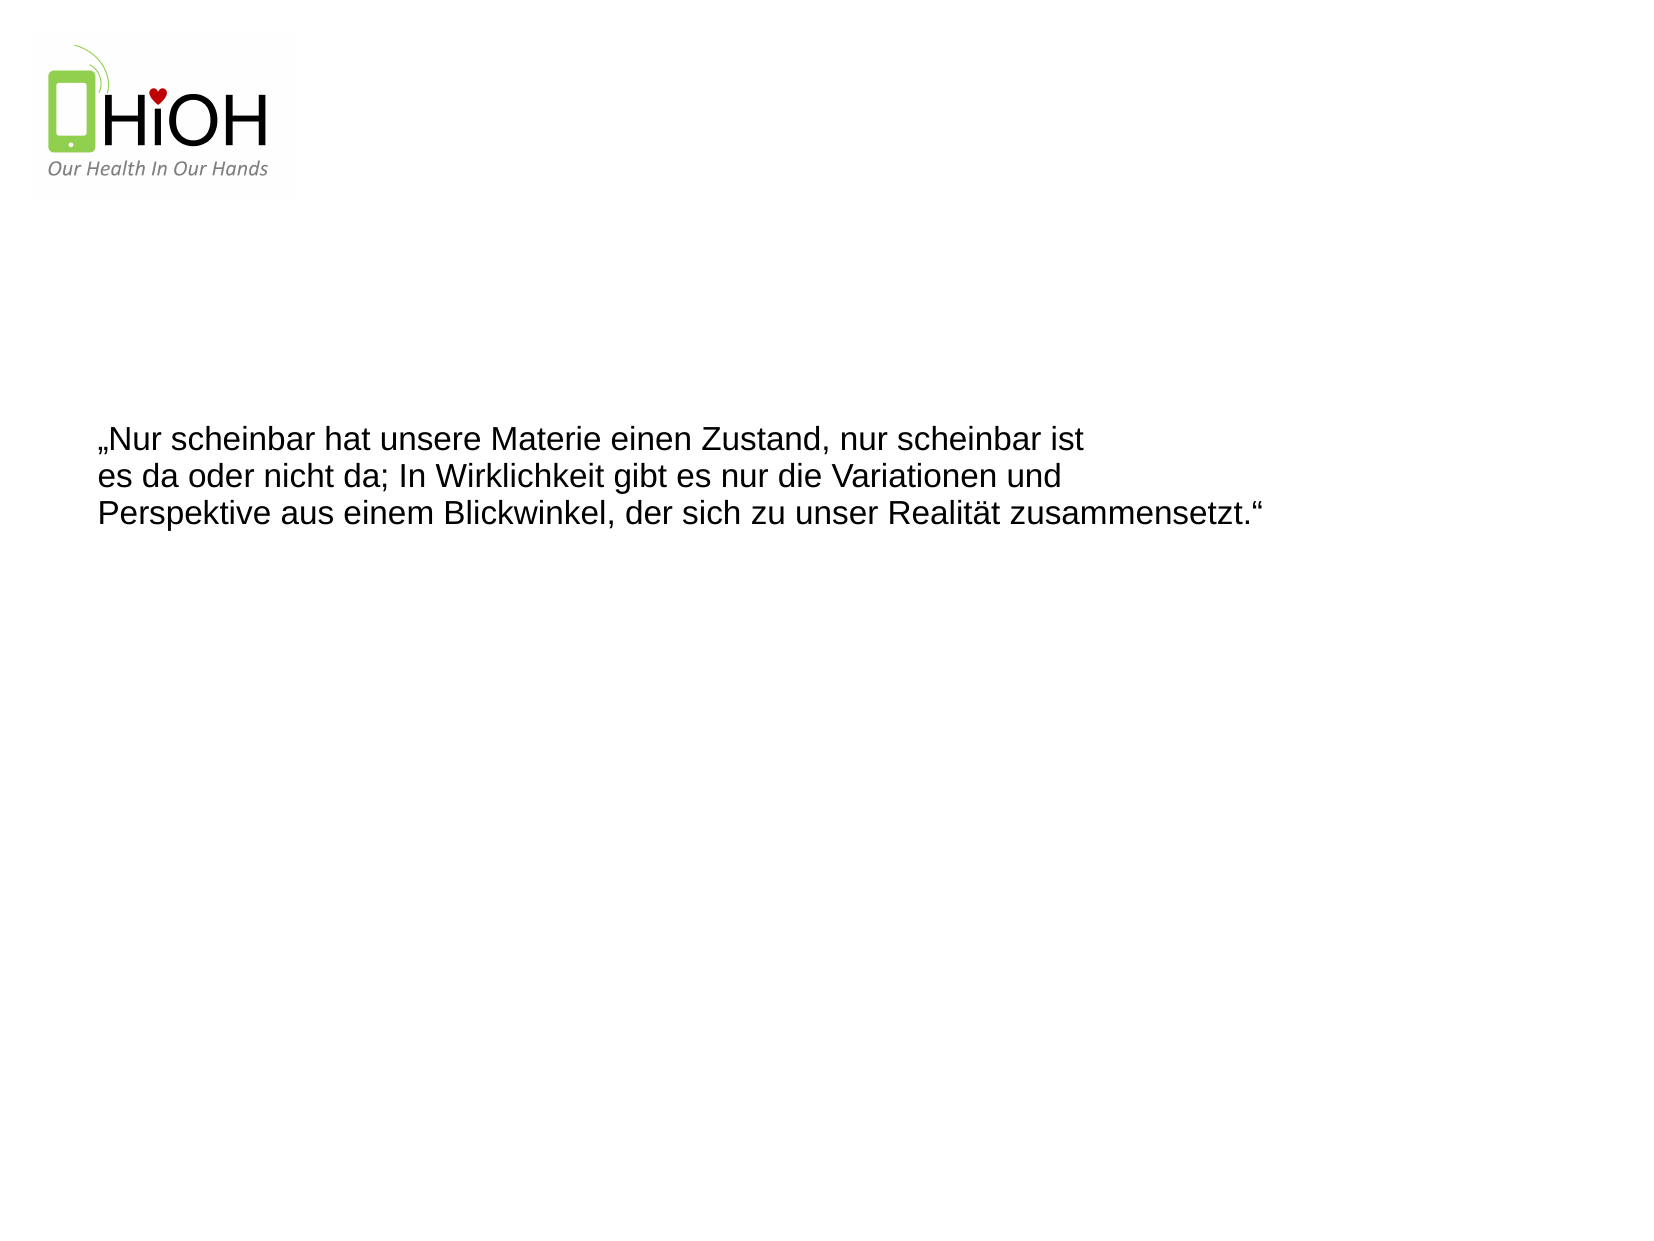

#
„Nur scheinbar hat unsere Materie einen Zustand, nur scheinbar ist
es da oder nicht da; In Wirklichkeit gibt es nur die Variationen und
Perspektive aus einem Blickwinkel, der sich zu unser Realität zusammensetzt.“